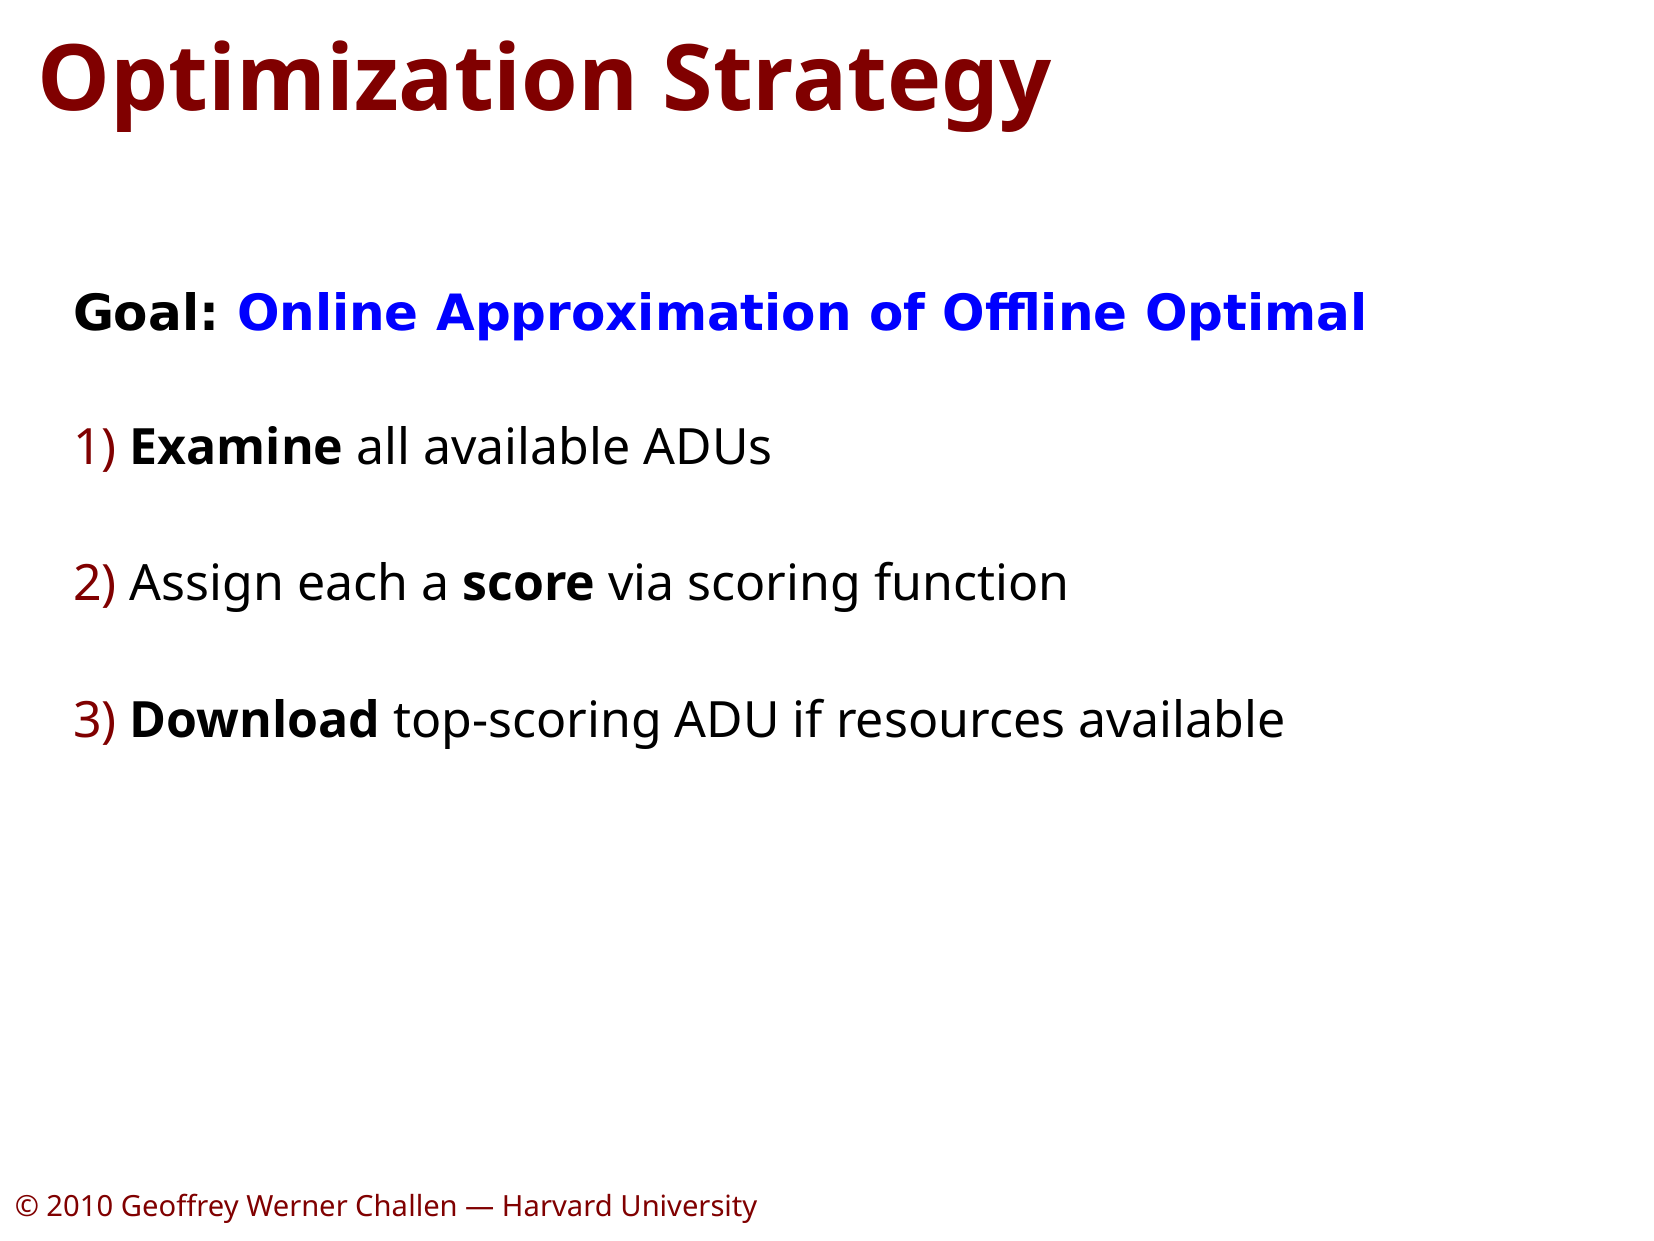

# Optimization Strategy
Goal: Online Approximation of Offline Optimal
1) Examine all available ADUs
2) Assign each a score via scoring function
3) Download top-scoring ADU if resources available